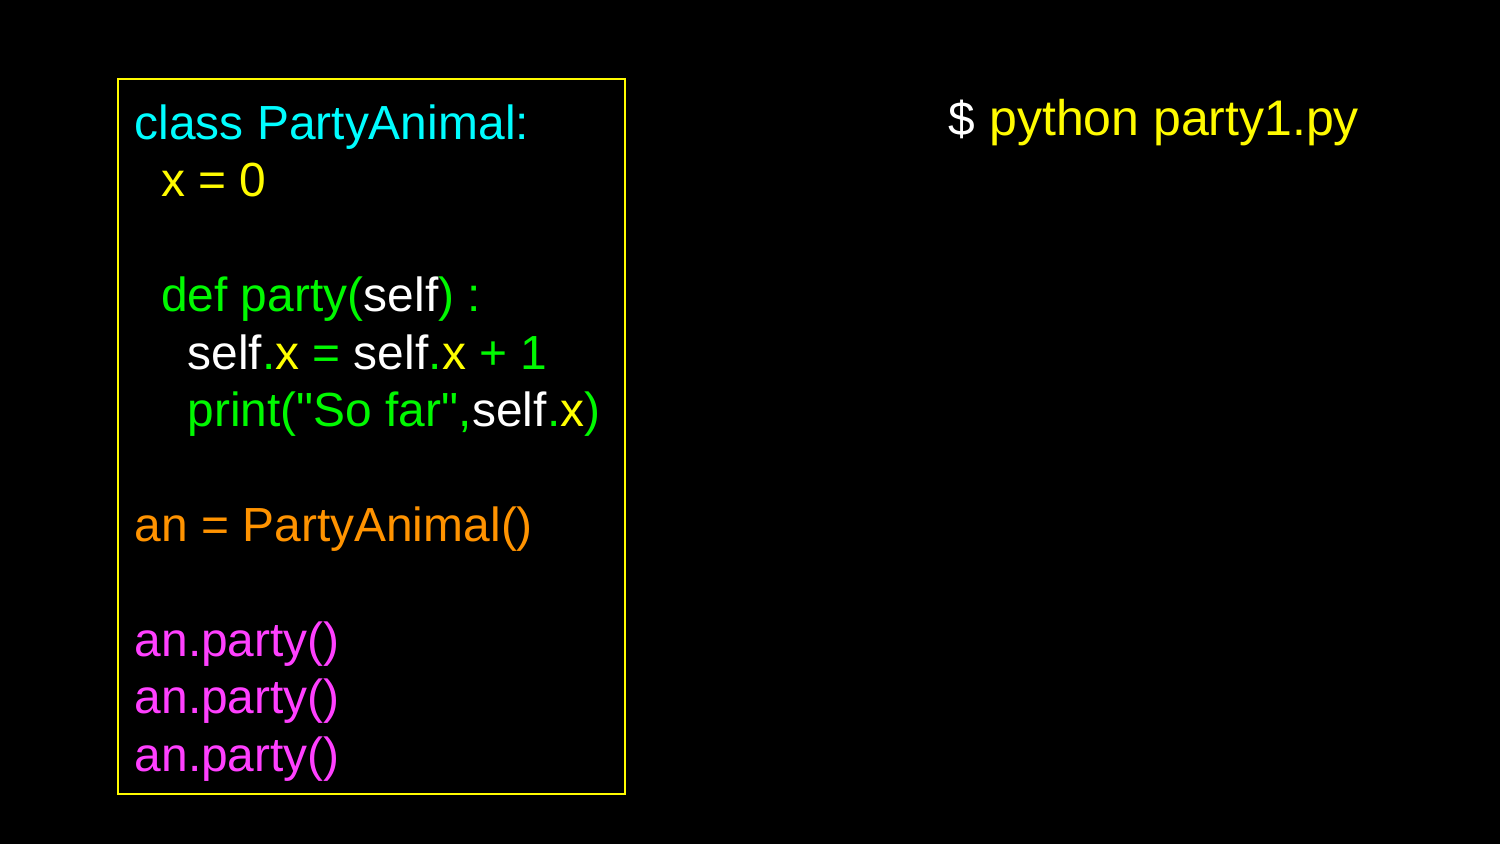

class PartyAnimal:
 x = 0
 def party(self) :
 self.x = self.x + 1
 print("So far",self.x)
 an = PartyAnimal()
 an.party()
 an.party()
 an.party()
$ python party1.py